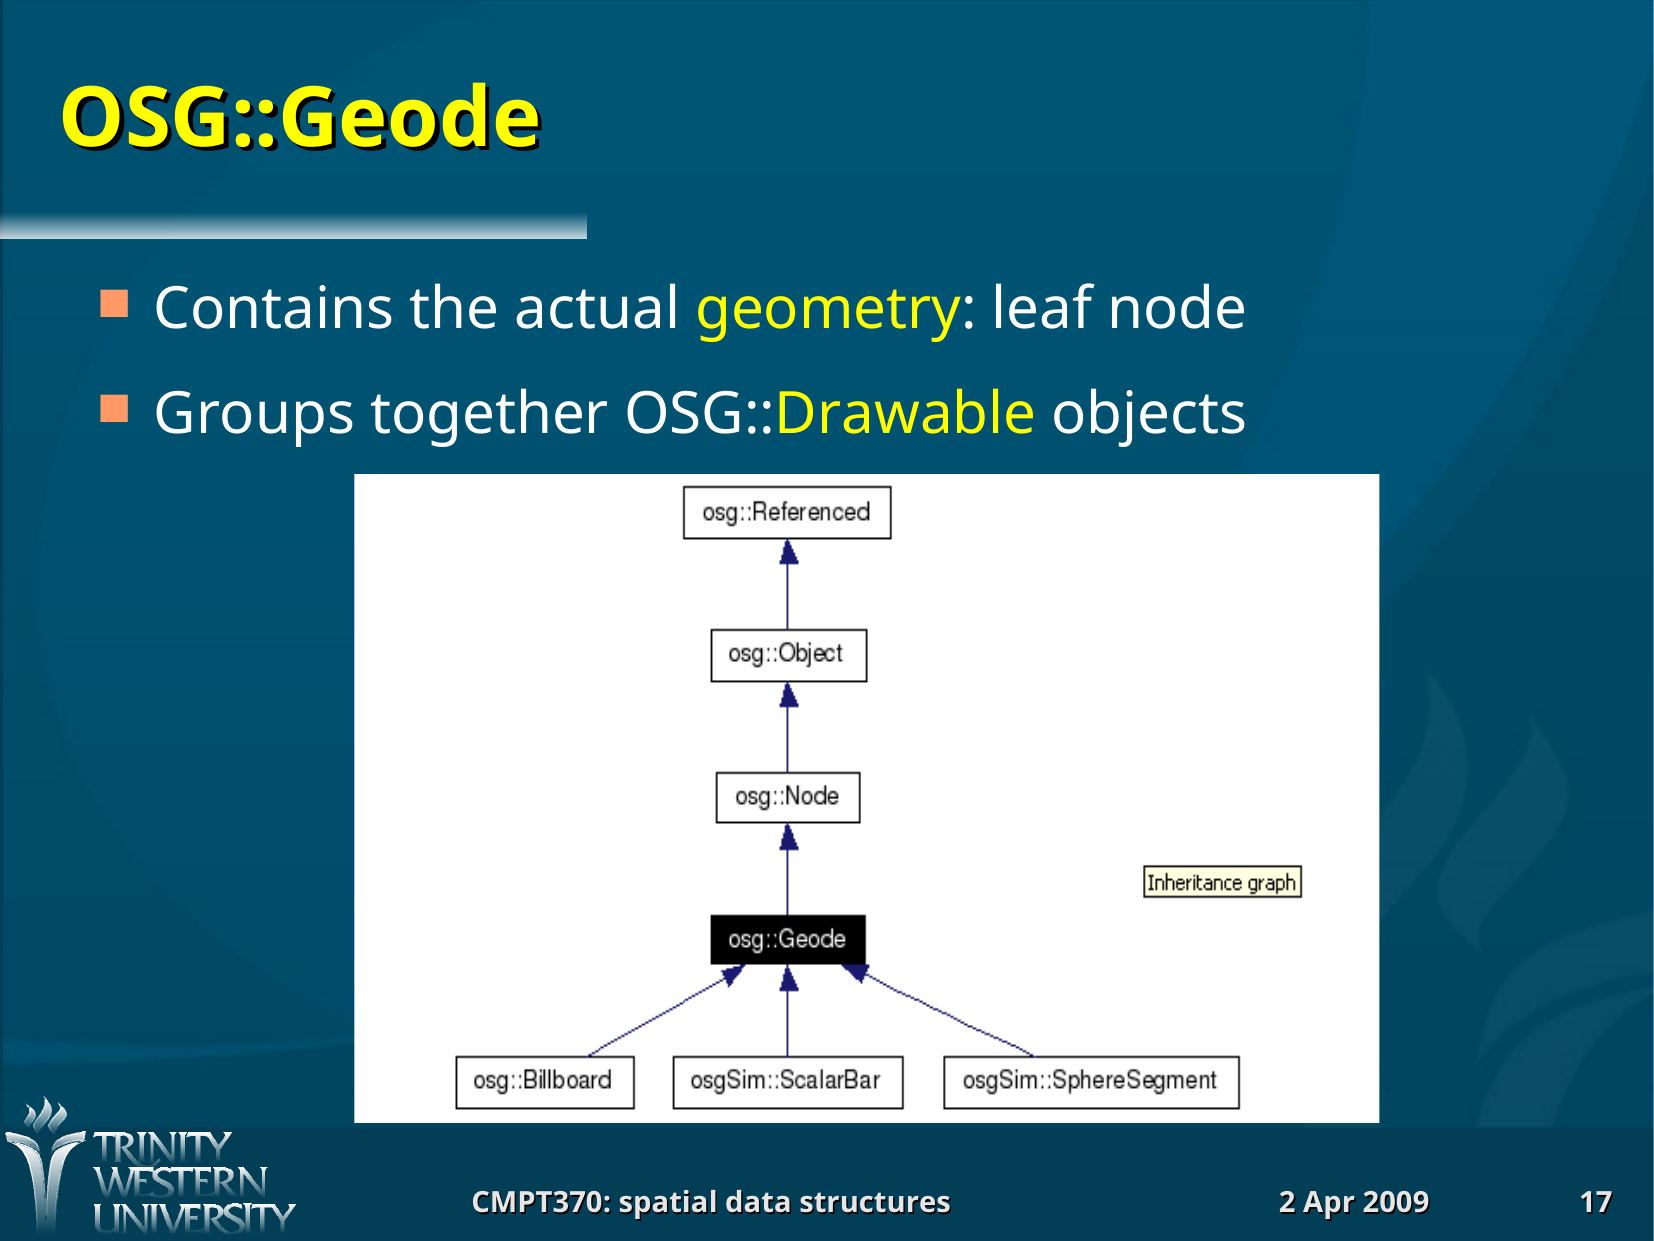

# OSG::Geode
Contains the actual geometry: leaf node
Groups together OSG::Drawable objects
CMPT370: spatial data structures
2 Apr 2009
17